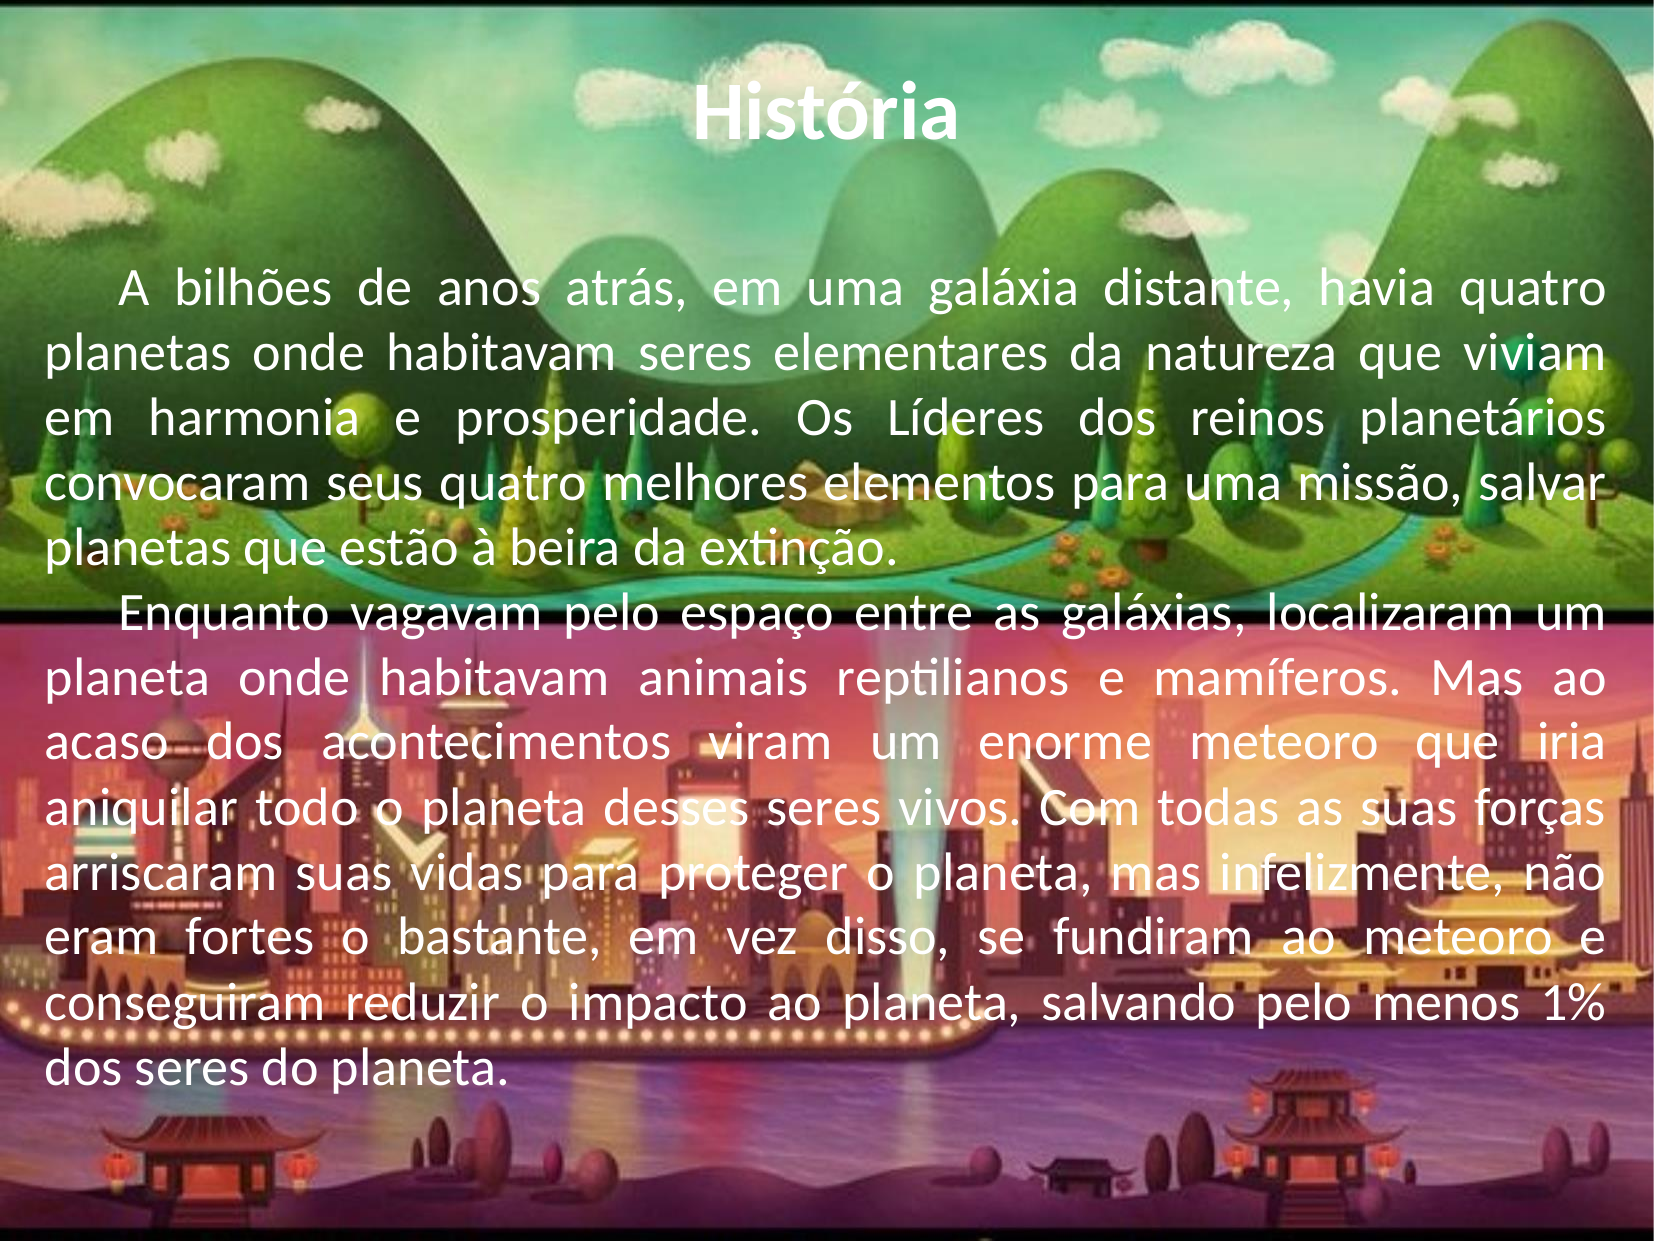

# História
A bilhões de anos atrás, em uma galáxia distante, havia quatro planetas onde habitavam seres elementares da natureza que viviam em harmonia e prosperidade. Os Líderes dos reinos planetários convocaram seus quatro melhores elementos para uma missão, salvar planetas que estão à beira da extinção.
Enquanto vagavam pelo espaço entre as galáxias, localizaram um planeta onde habitavam animais reptilianos e mamíferos. Mas ao acaso dos acontecimentos viram um enorme meteoro que iria aniquilar todo o planeta desses seres vivos. Com todas as suas forças arriscaram suas vidas para proteger o planeta, mas infelizmente, não eram fortes o bastante, em vez disso, se fundiram ao meteoro e conseguiram reduzir o impacto ao planeta, salvando pelo menos 1% dos seres do planeta.